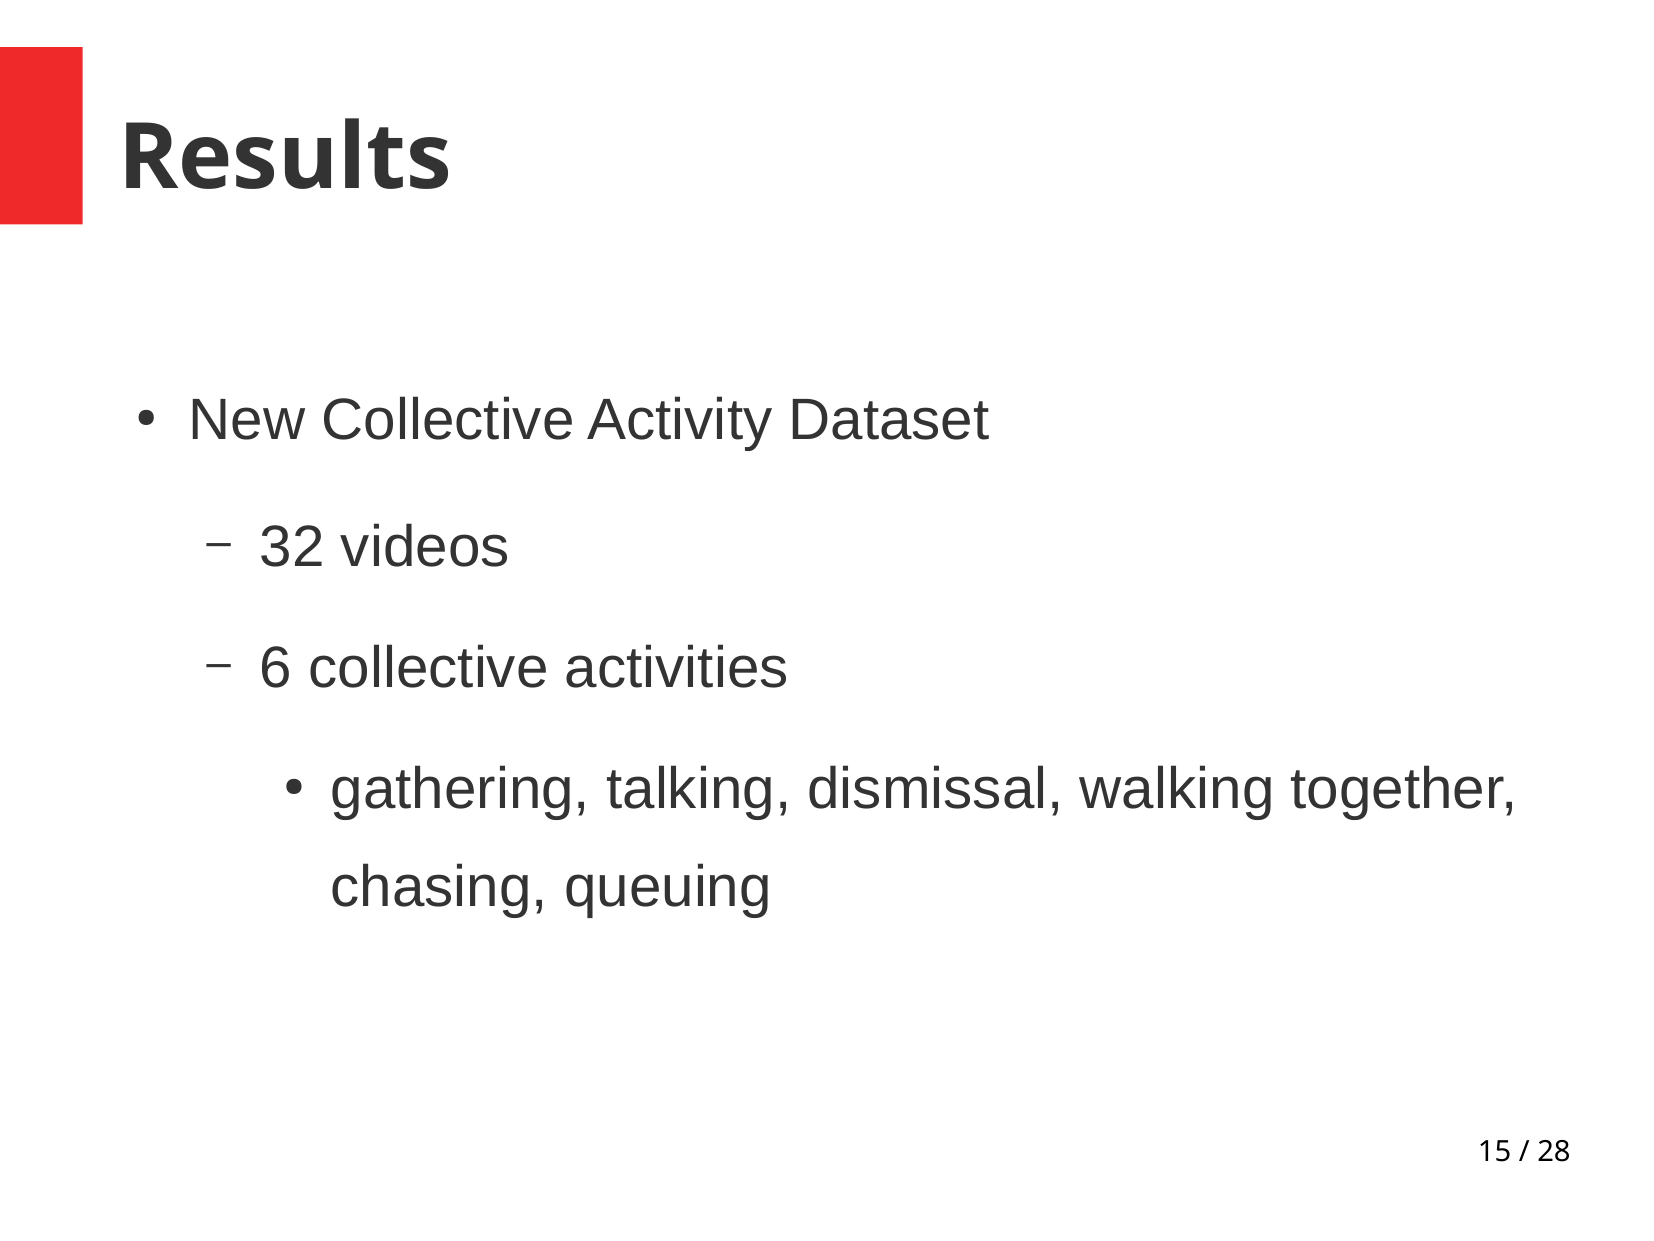

# Results
New Collective Activity Dataset
32 videos
6 collective activities
gathering, talking, dismissal, walking together, chasing, queuing
15